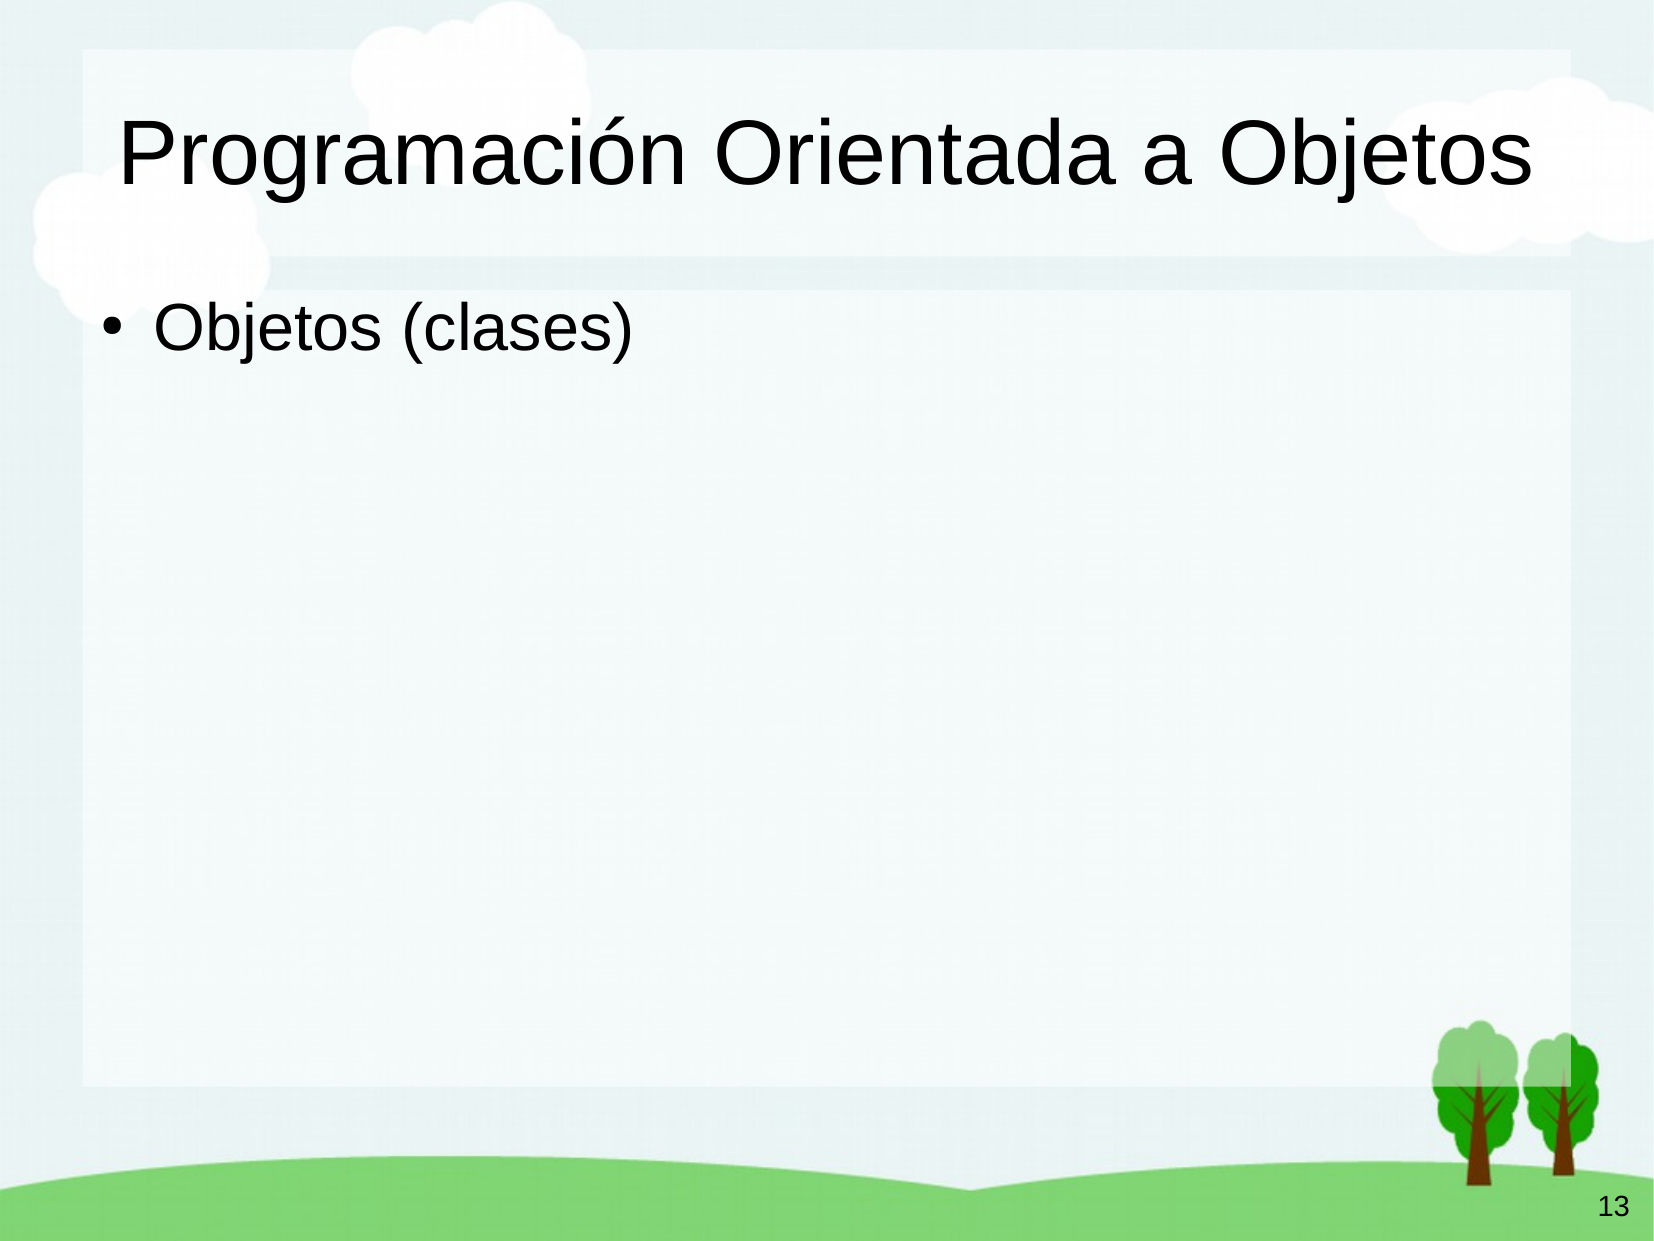

# Programación Orientada a Objetos
Objetos (clases)
13